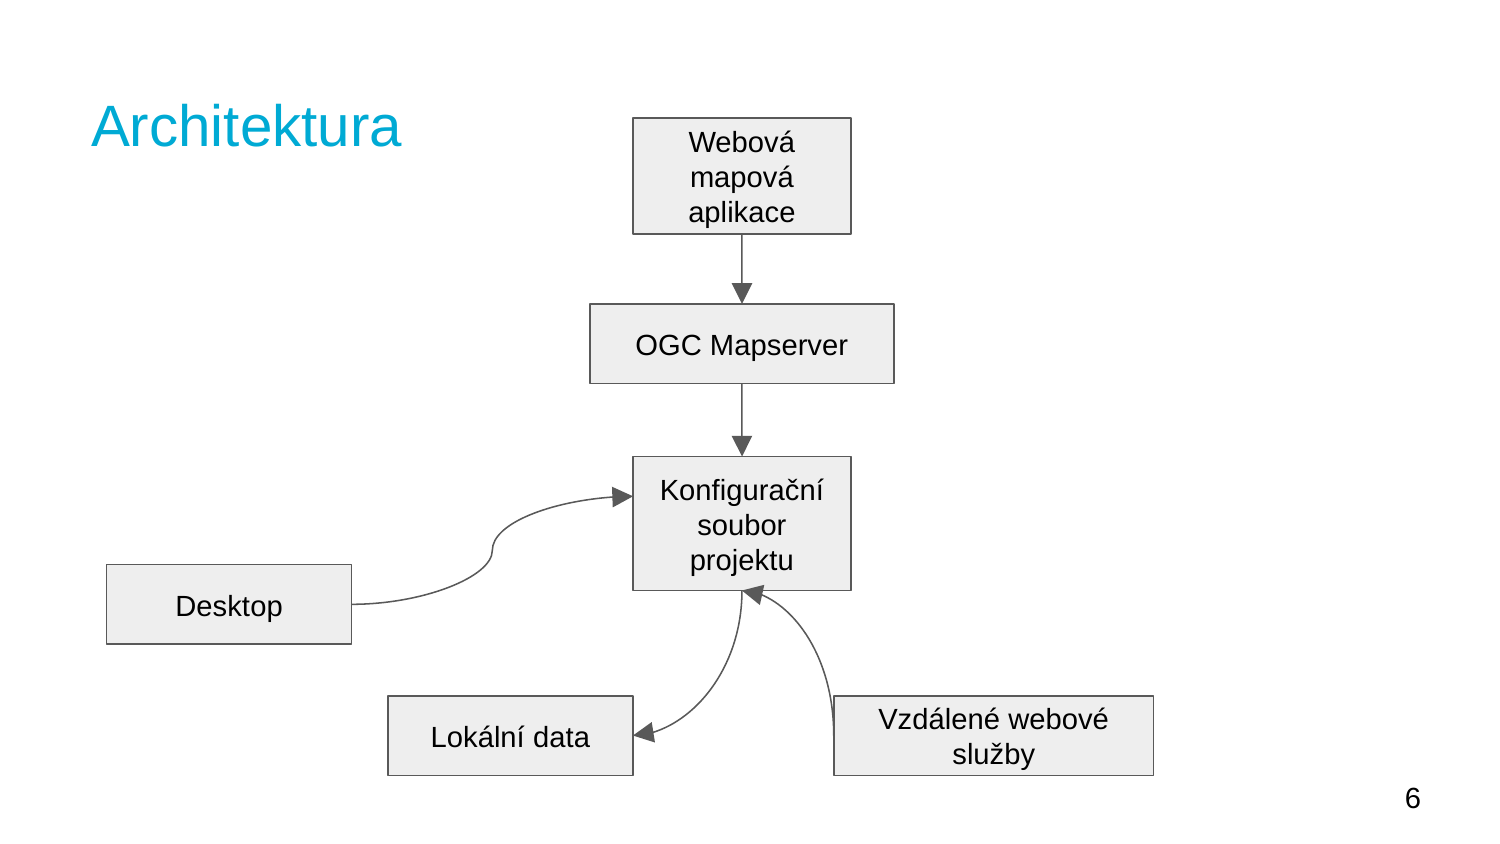

# Architektura
Webová mapová aplikace
OGC Mapserver
Konfigurační soubor projektu
Desktop
Lokální data
Vzdálené webové služby